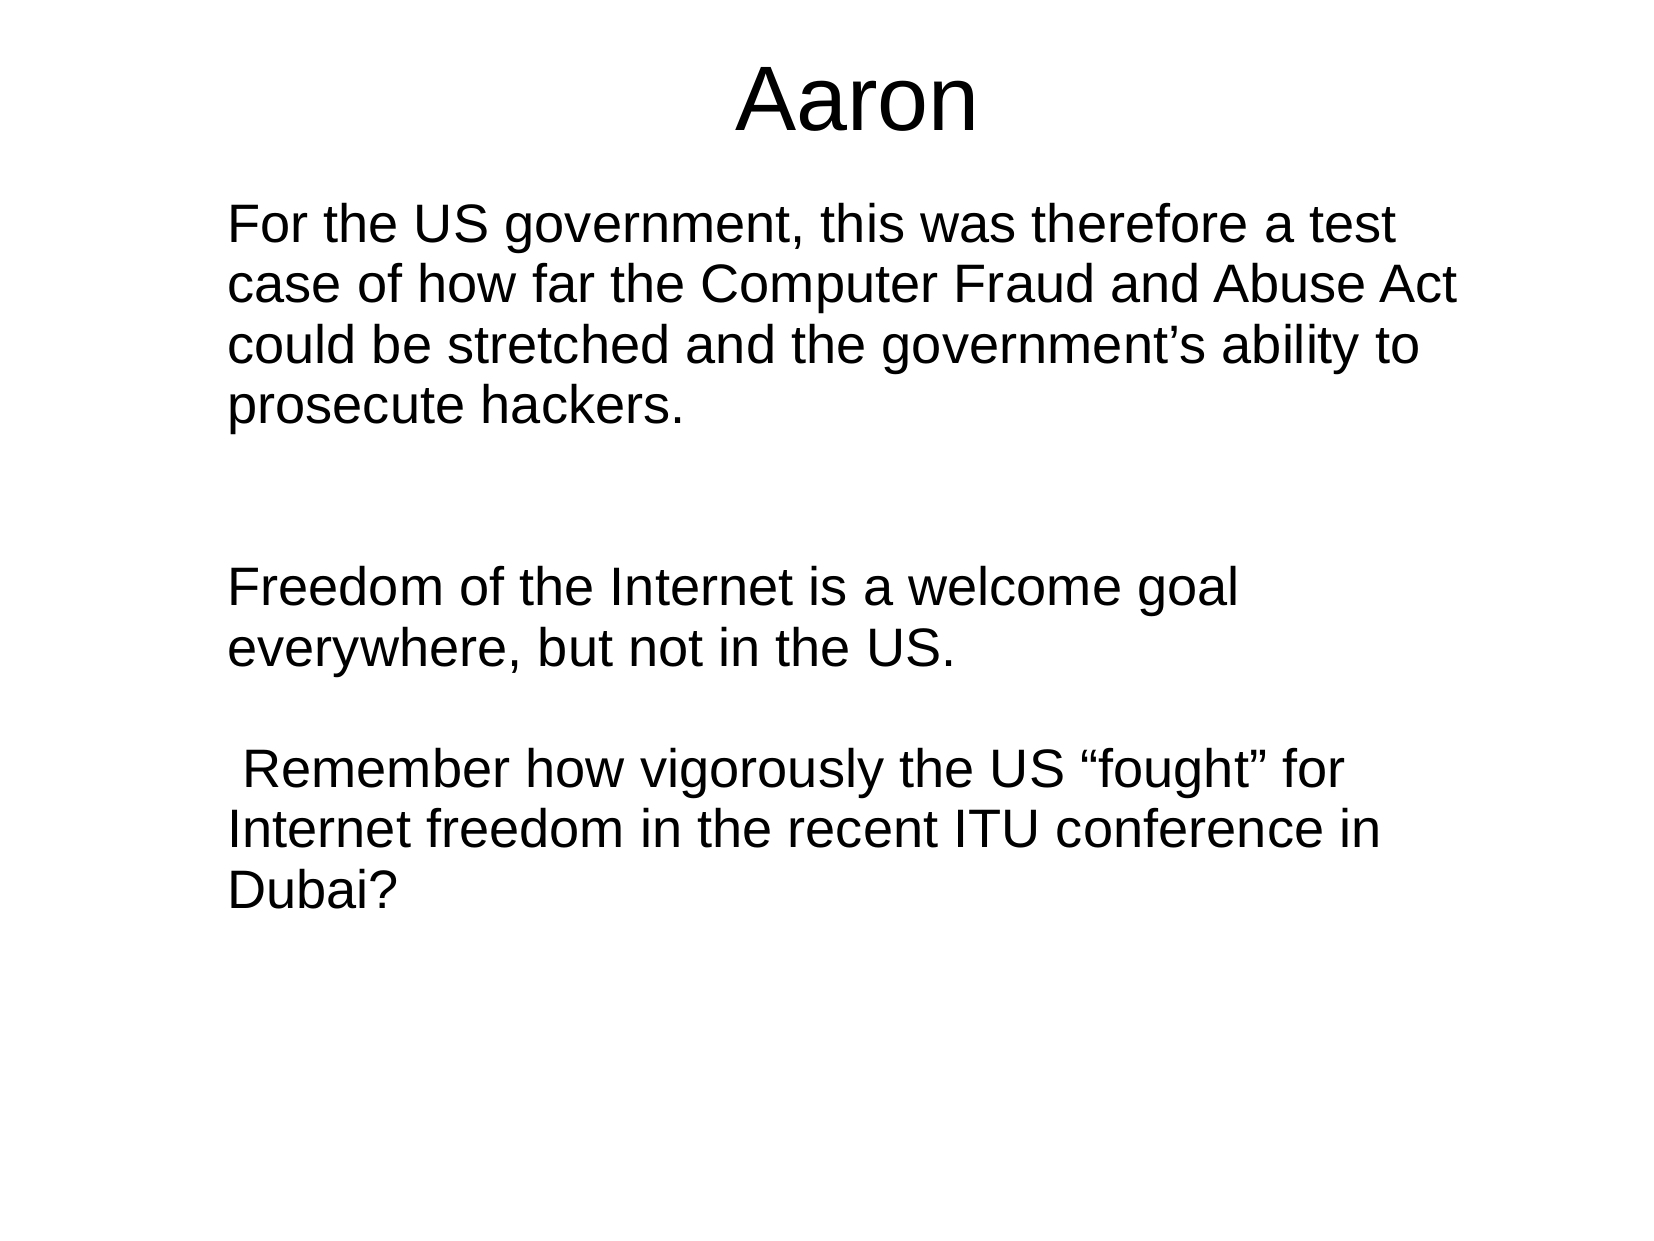

Aaron
For the US government, this was therefore a test case of how far the Computer Fraud and Abuse Act could be stretched and the government’s ability to prosecute hackers.
Freedom of the Internet is a welcome goal everywhere, but not in the US.
 Remember how vigorously the US “fought” for Internet freedom in the recent ITU conference in Dubai?